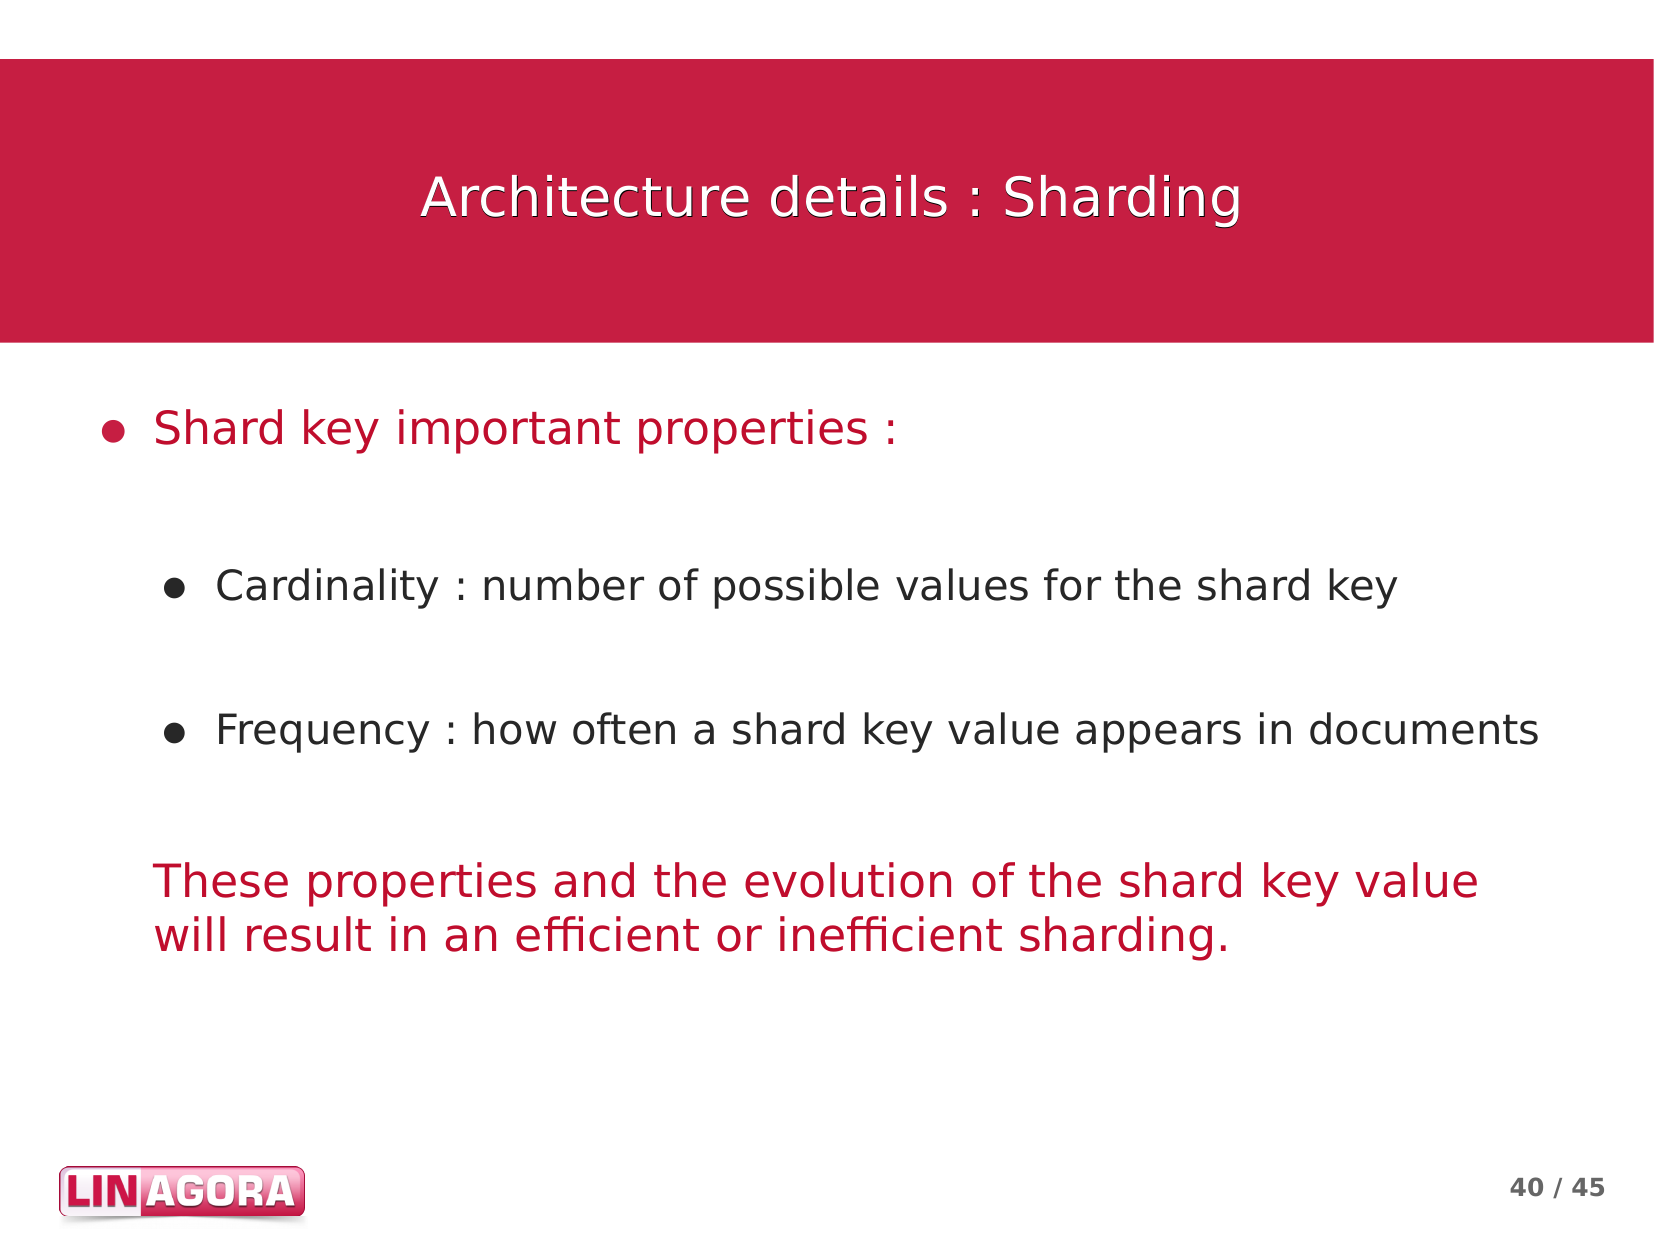

# Architecture details : Sharding
Shard key important properties :
Cardinality : number of possible values for the shard key
Frequency : how often a shard key value appears in documents
These properties and the evolution of the shard key value will result in an efficient or inefficient sharding.